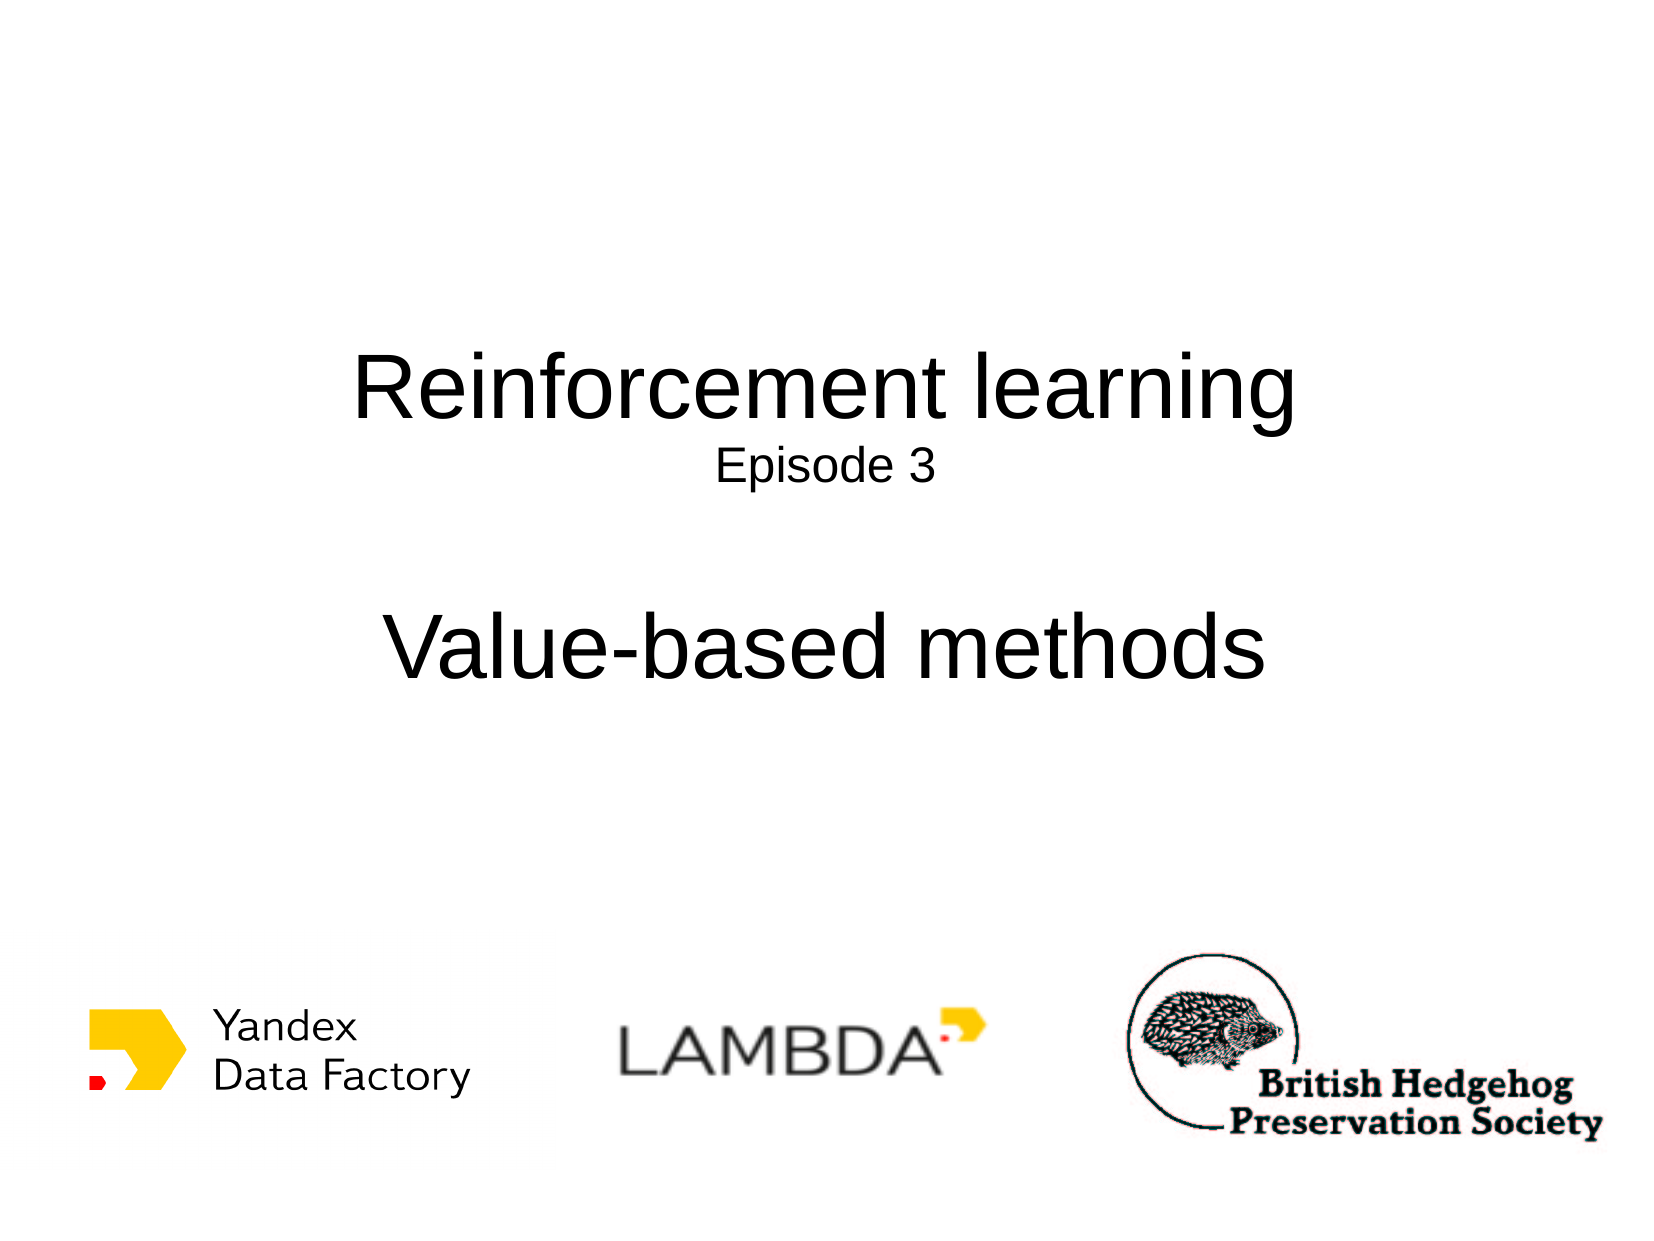

Reinforcement learning
Episode 3
Value-based methods
1